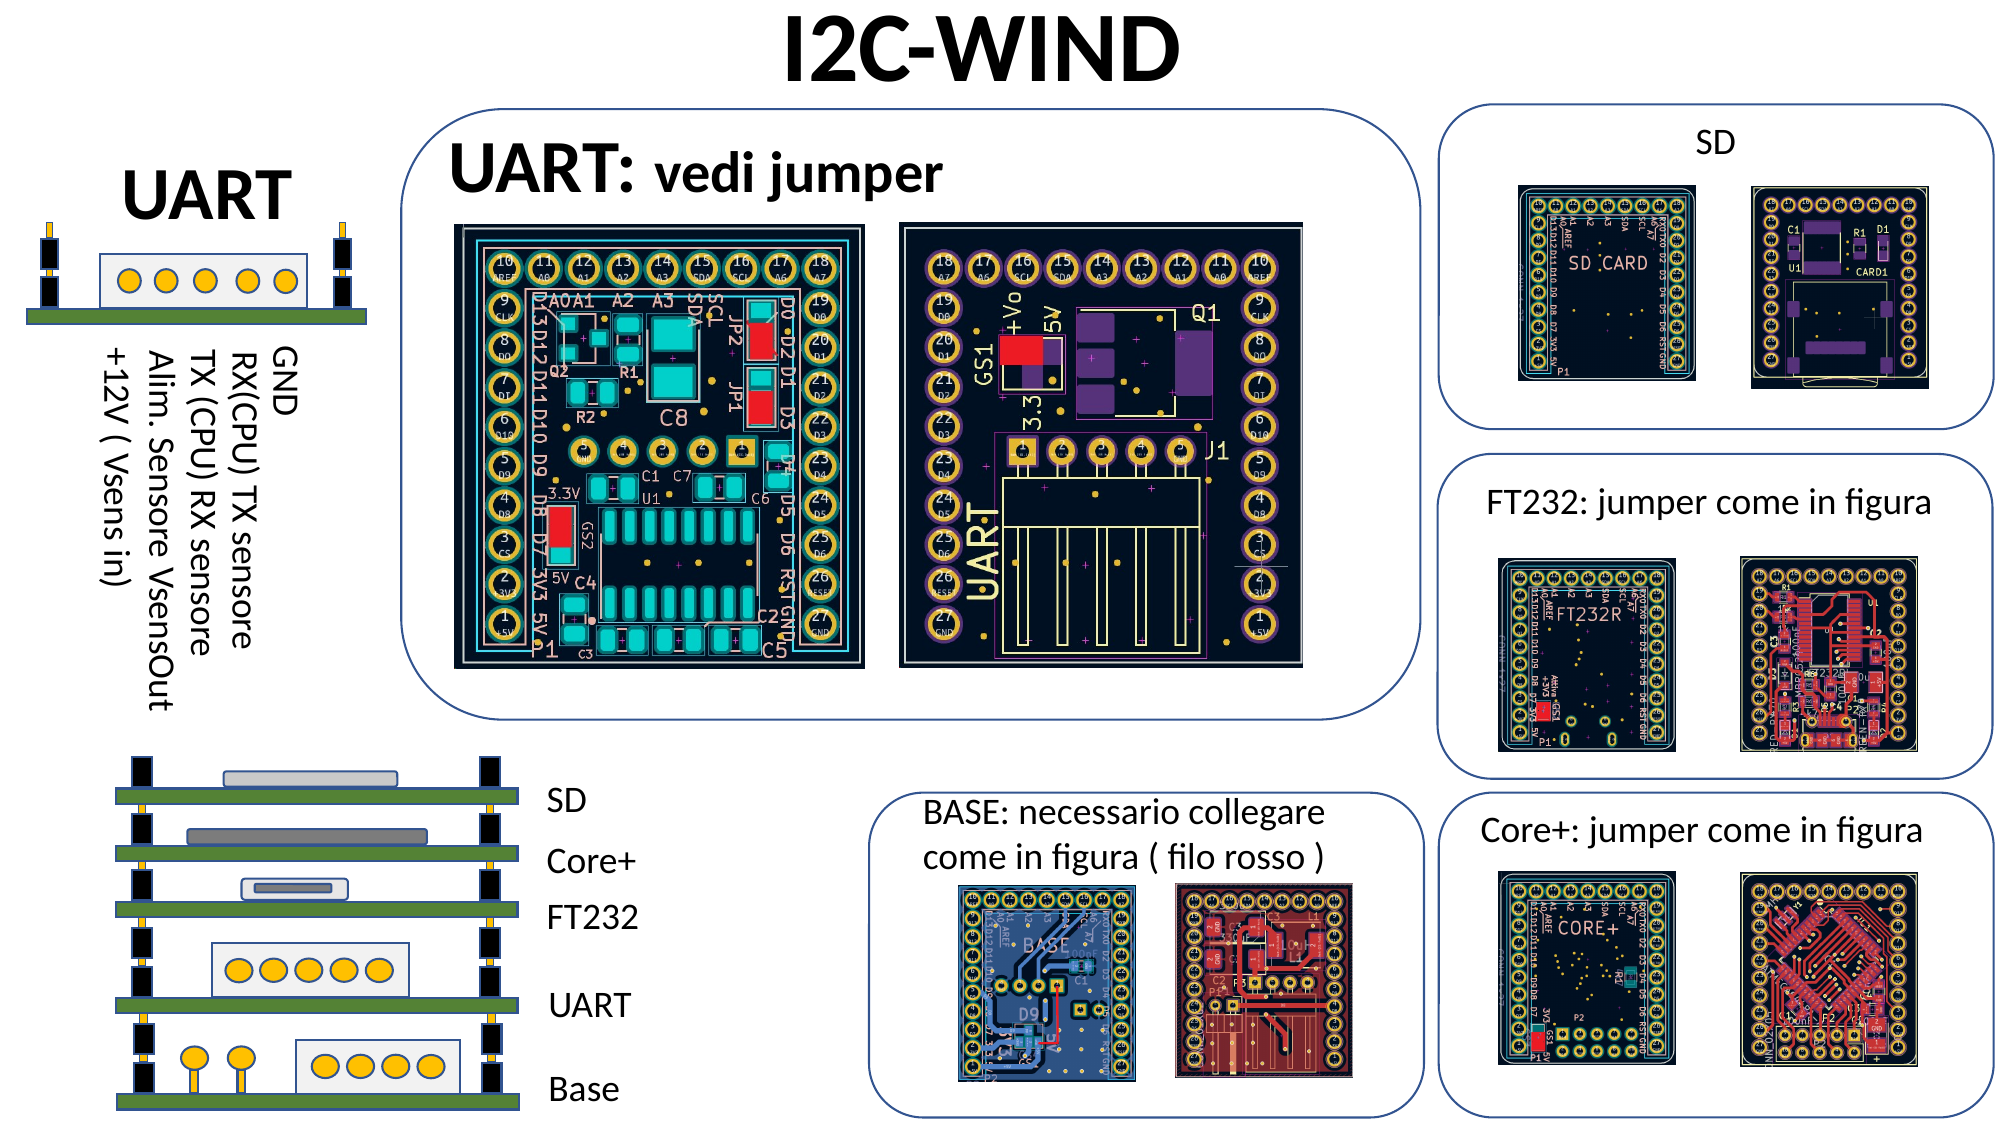

I2C-WIND
UART: vedi jumper
SD
UART
GND
FT232: jumper come in figura
+12V ( Vsens in)
RX(CPU) TX sensore
TX (CPU) RX sensore
Alim. Sensore VsensOut
SD
BASE: necessario collegare come in figura ( filo rosso )
Core+: jumper come in figura
Core+
FT232
UART
Base